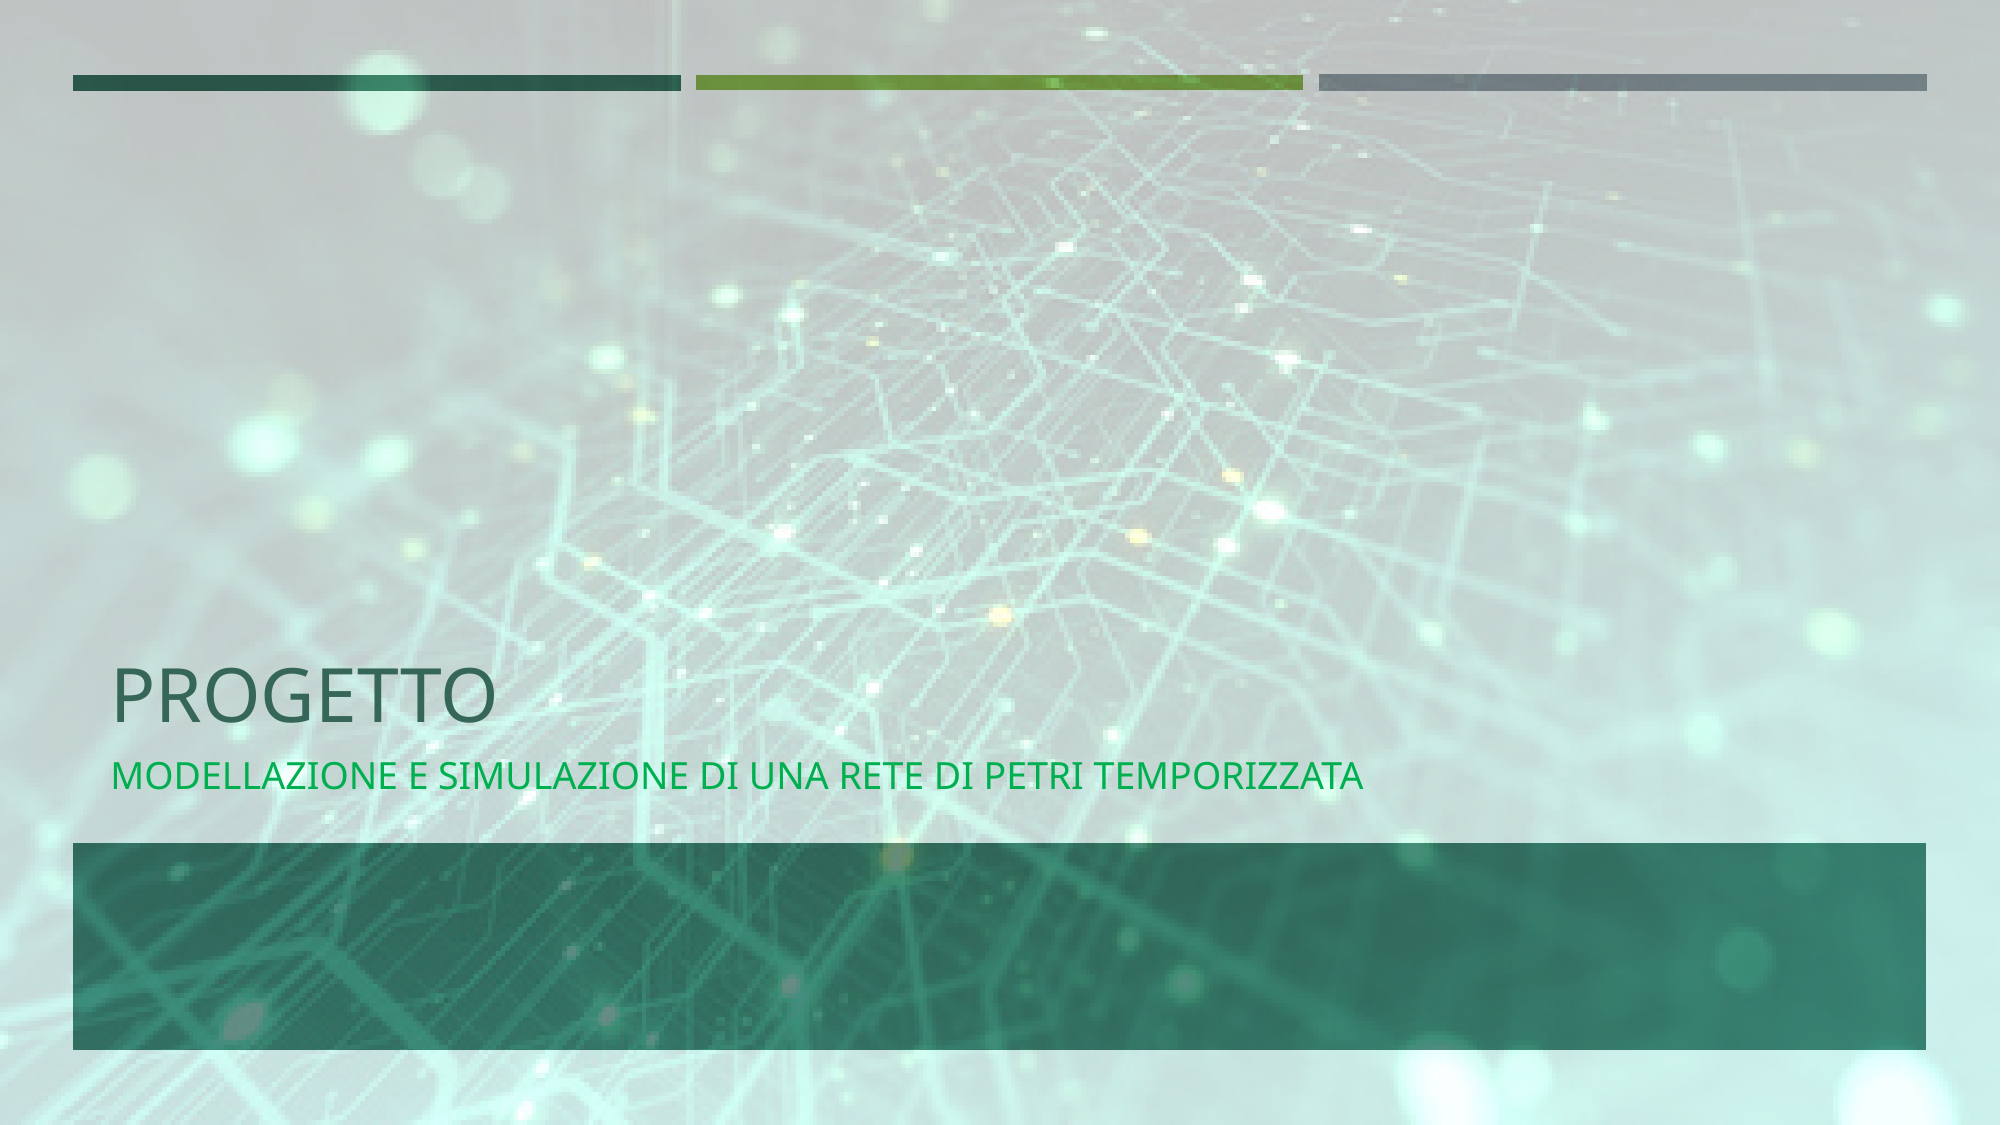

# progetto
modellazione e simulazione di una rete di petri temporizzata